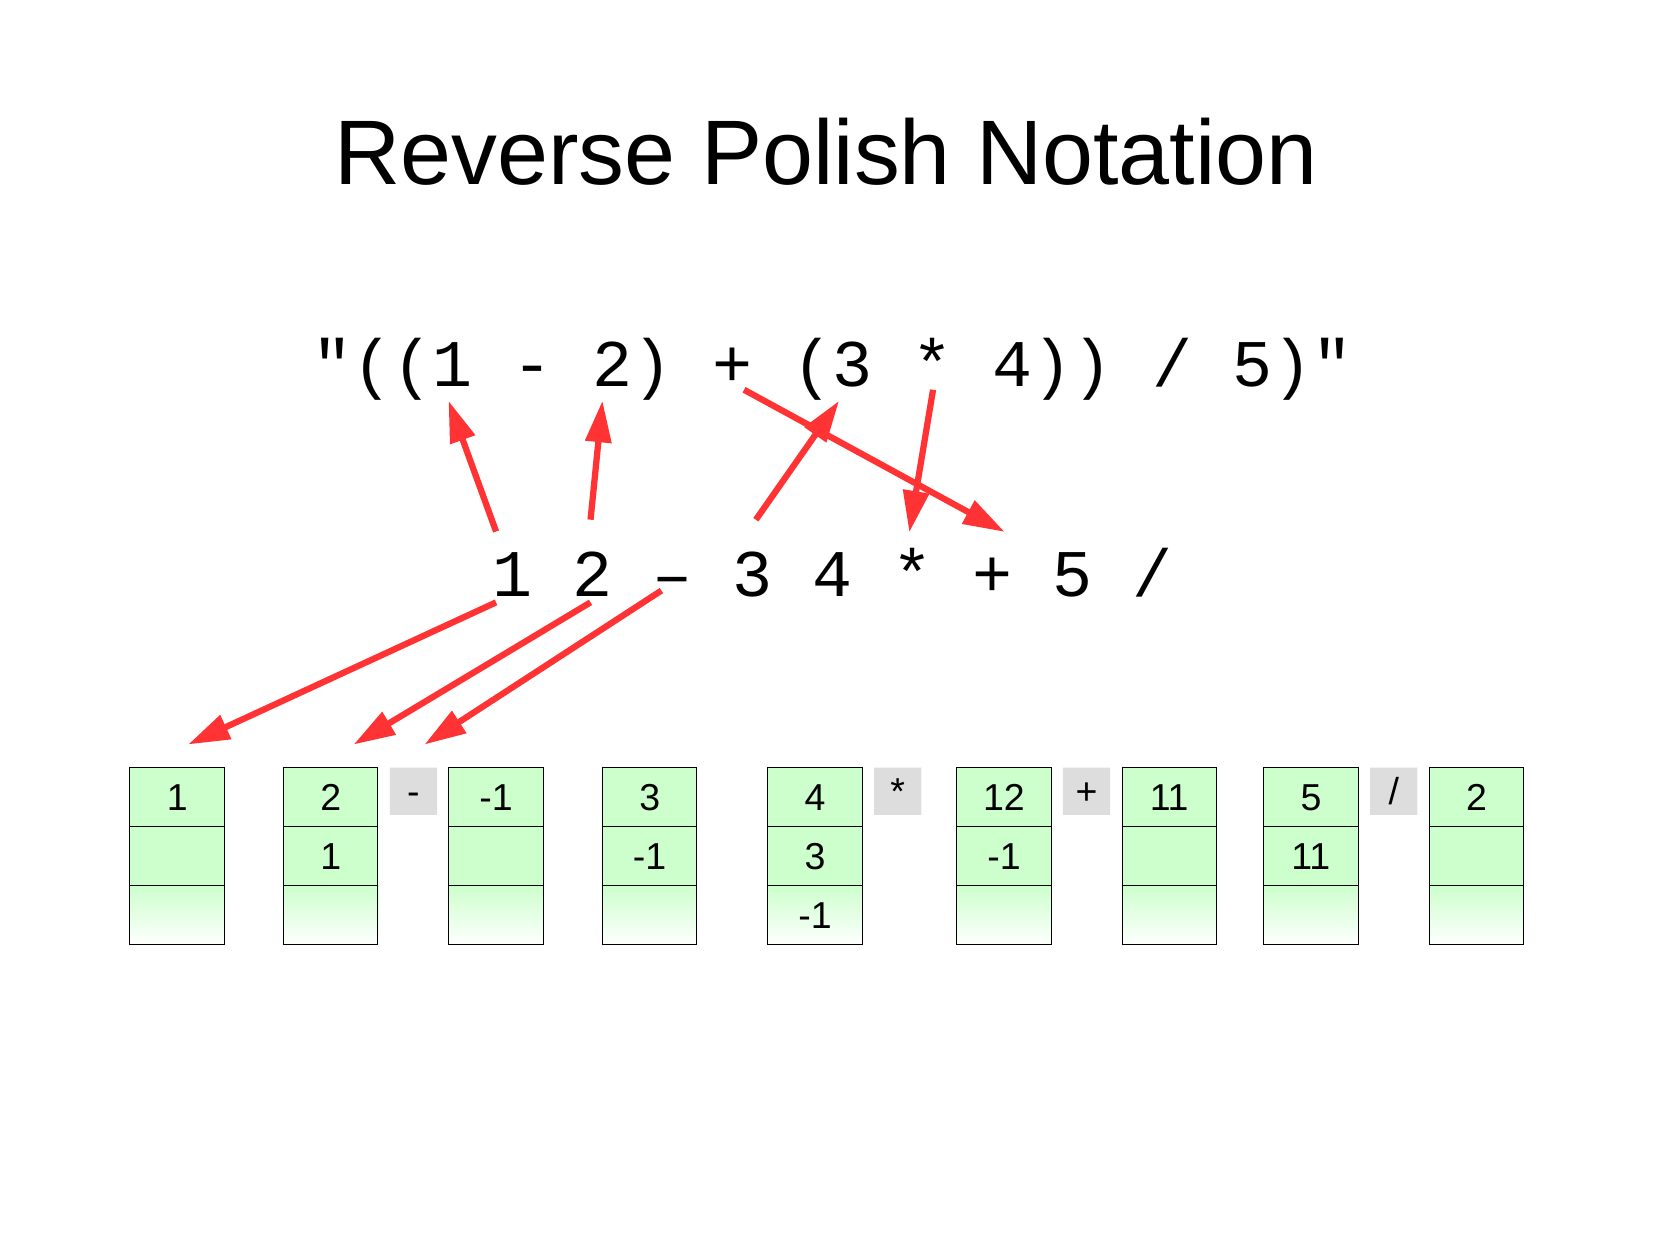

# Reverse Polish Notation
"((1 - 2) + (3 * 4)) / 5)"
1 2 – 3 4 * + 5 /
1
2
-
1
-1
3
-1
4
*
3
-1
12
+
-1
11
5
/
11
2